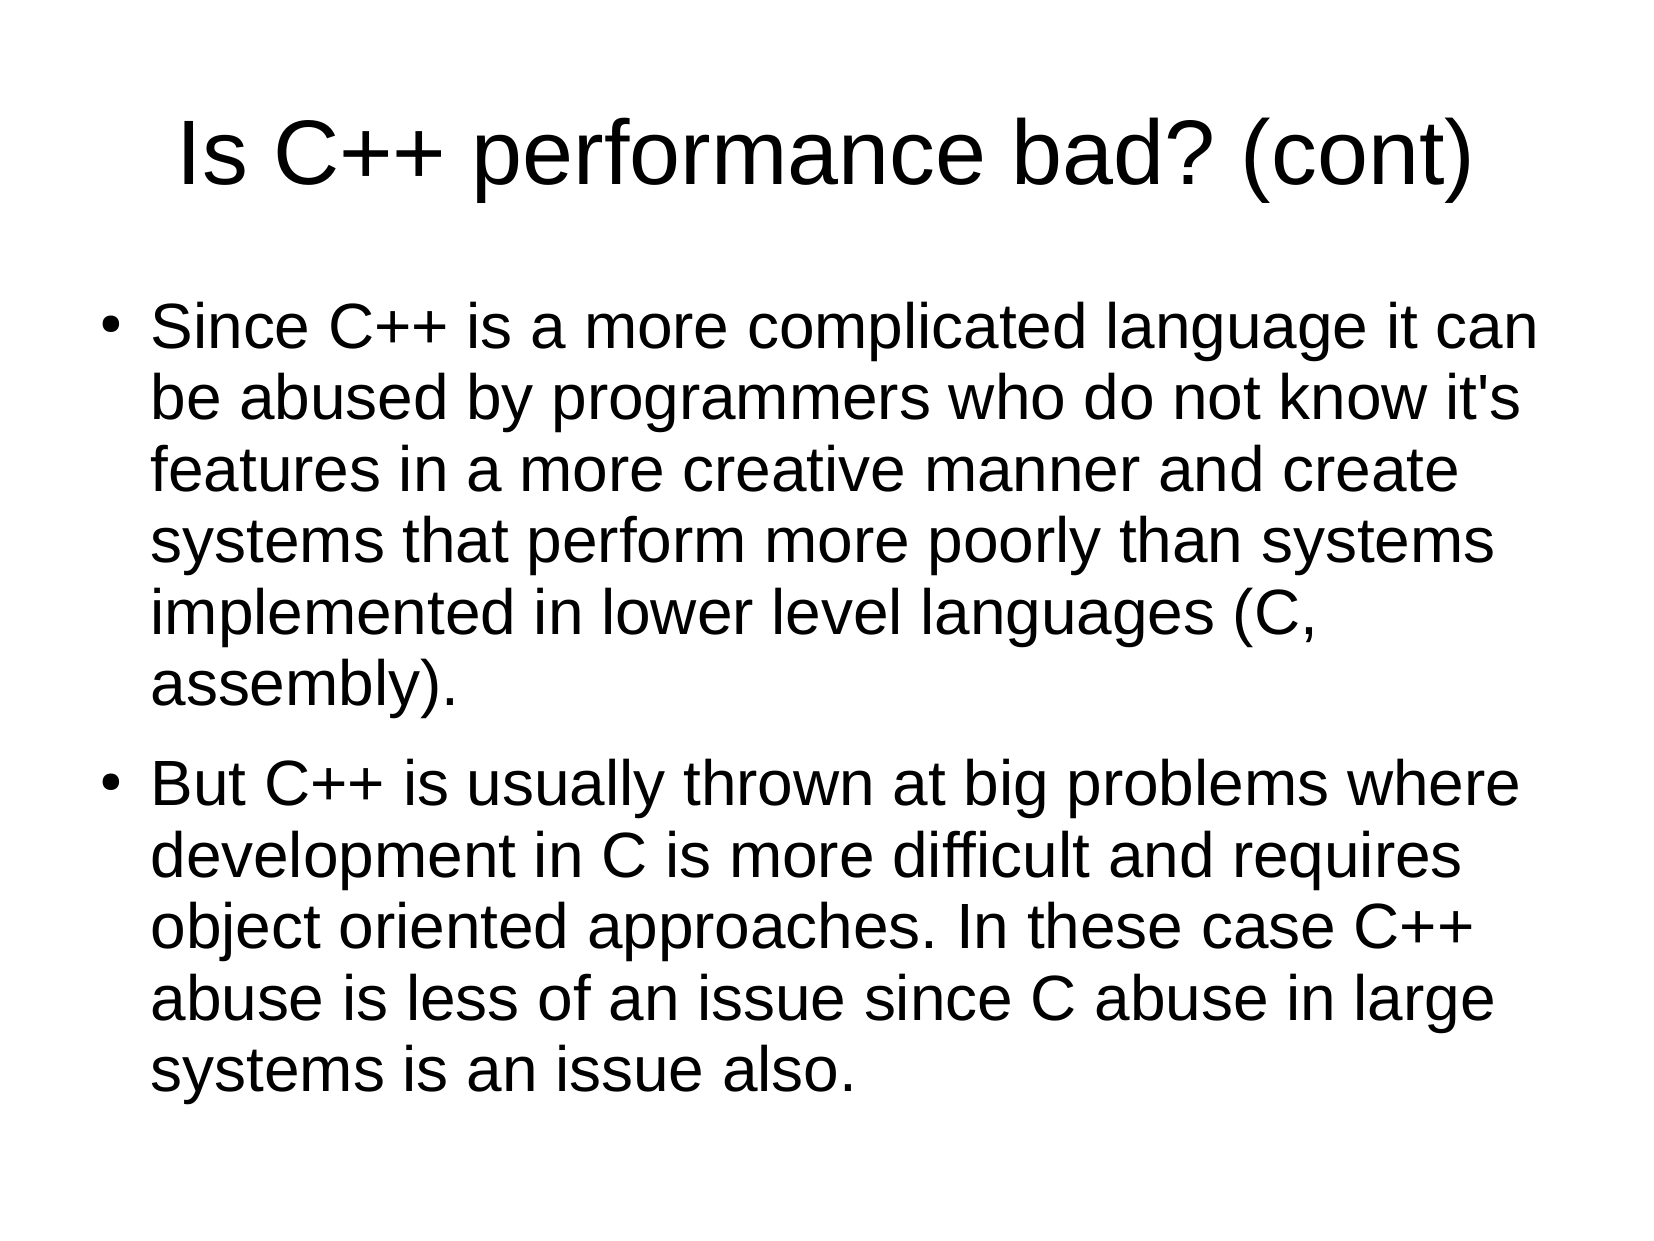

# Is C++ performance bad? (cont)
Since C++ is a more complicated language it can be abused by programmers who do not know it's features in a more creative manner and create systems that perform more poorly than systems implemented in lower level languages (C, assembly).
But C++ is usually thrown at big problems where development in C is more difficult and requires object oriented approaches. In these case C++ abuse is less of an issue since C abuse in large systems is an issue also.